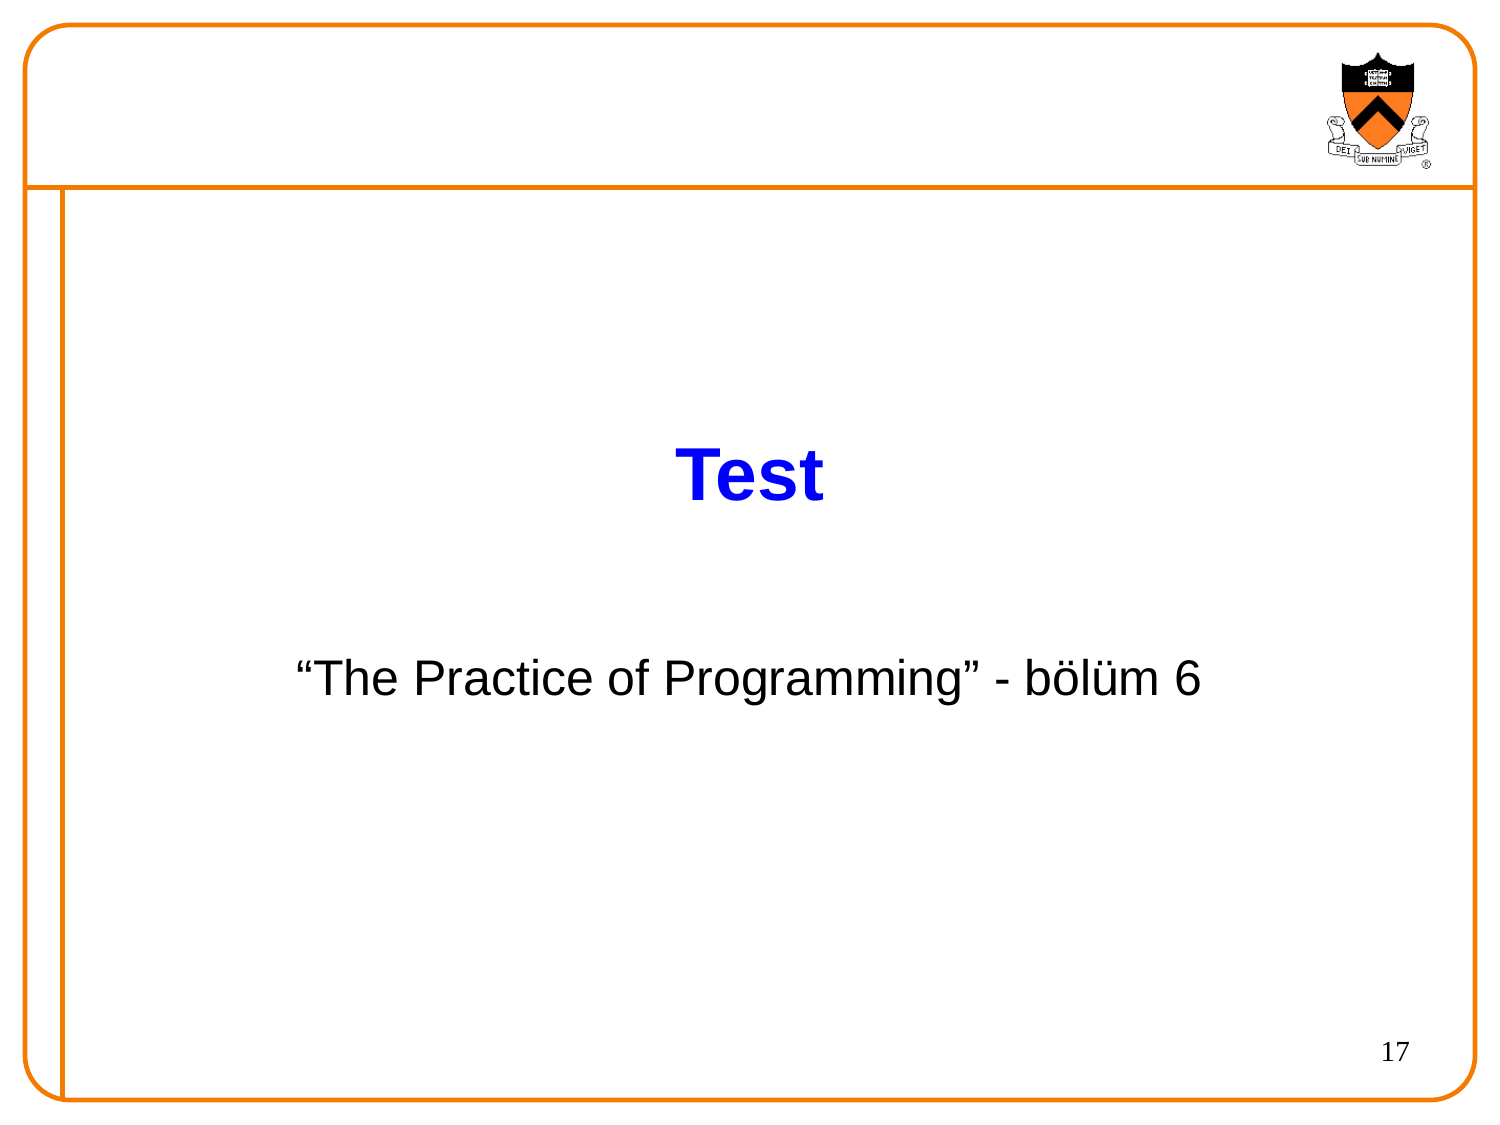

# Test
“The Practice of Programming” - bölüm 6
17